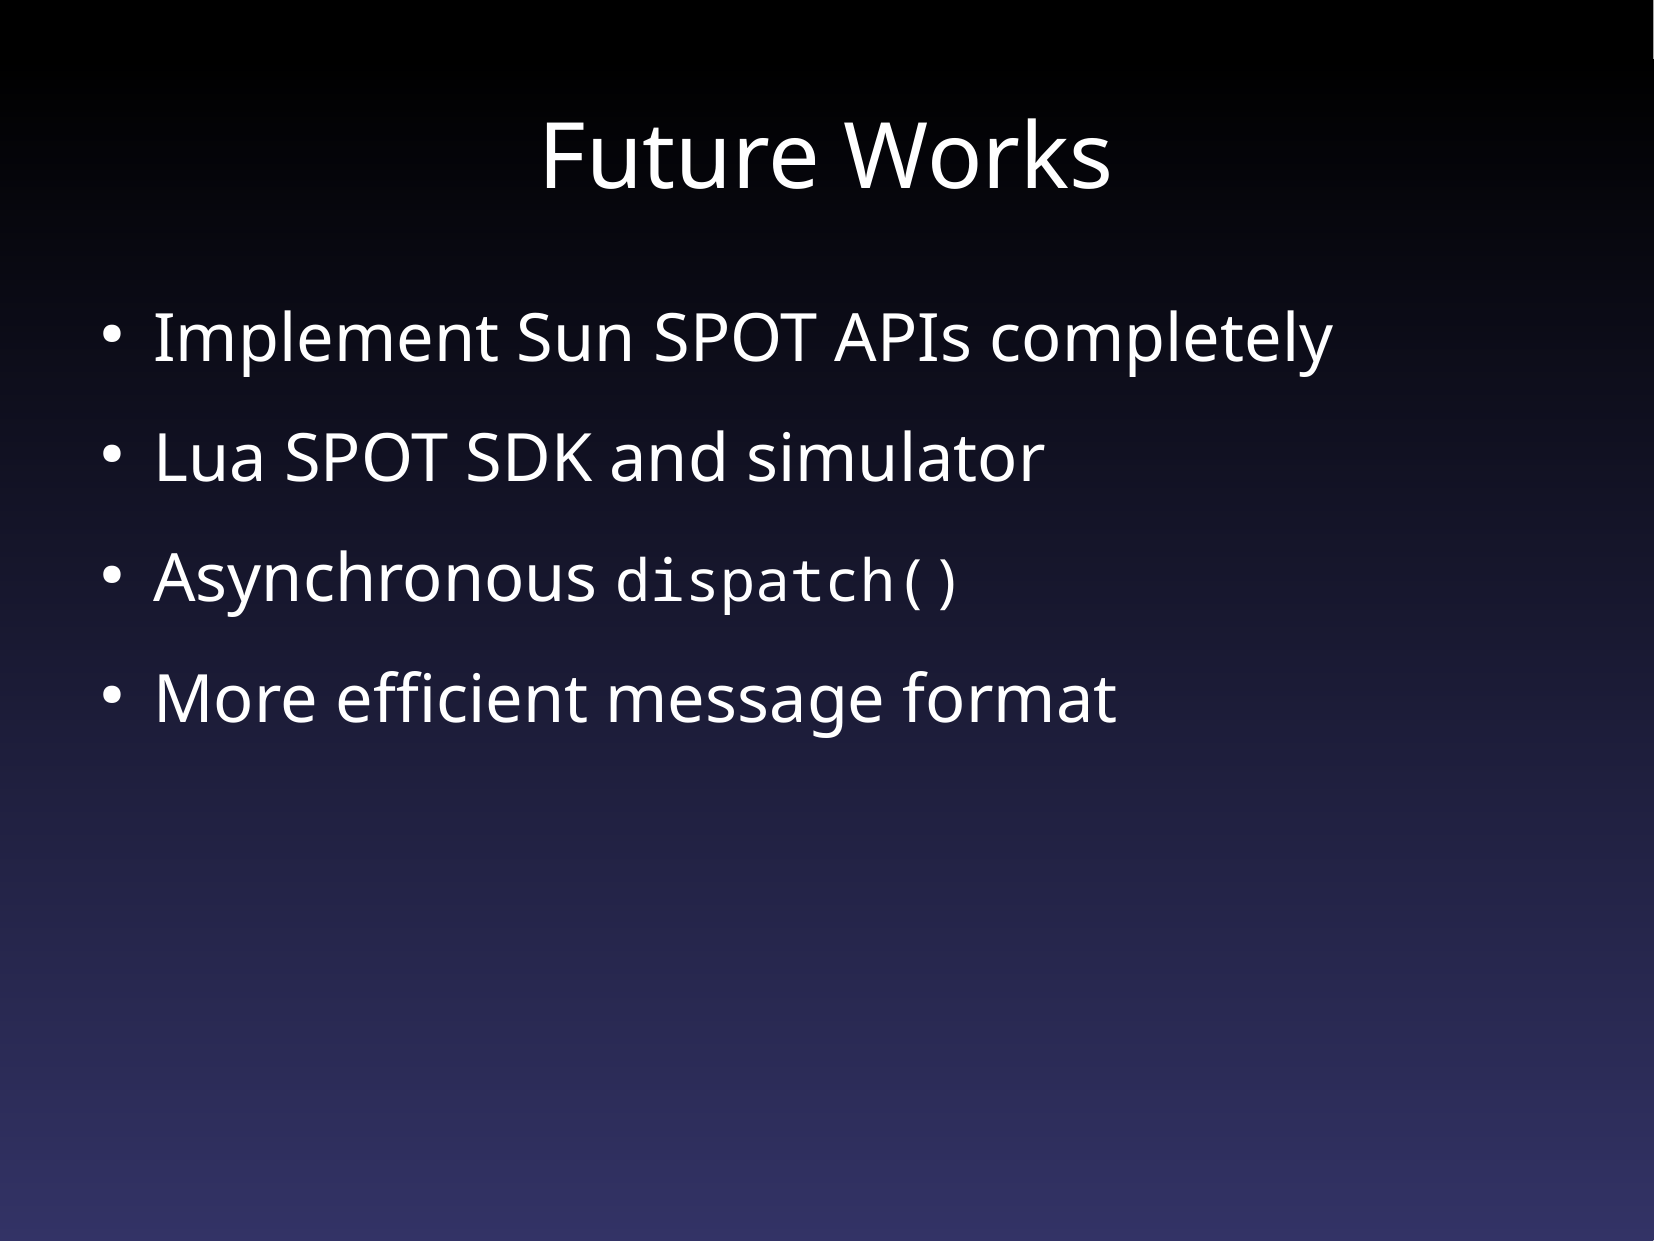

# Future Works
Implement Sun SPOT APIs completely
Lua SPOT SDK and simulator
Asynchronous dispatch()
More efficient message format